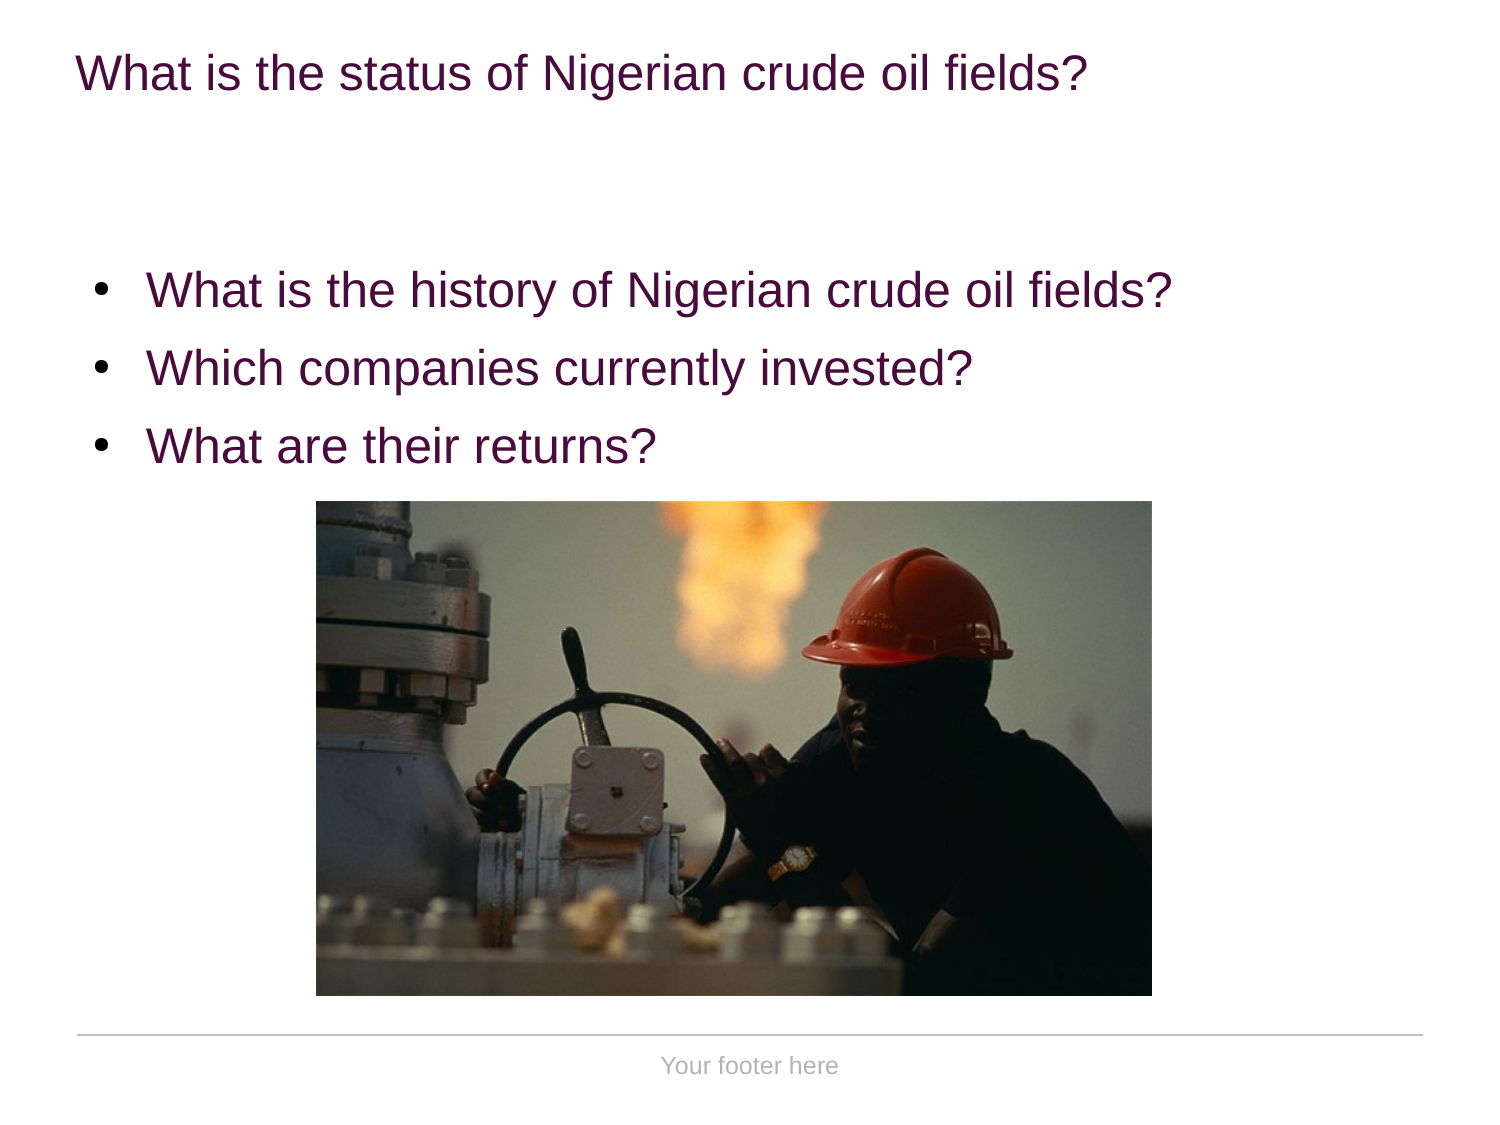

# What is the status of Nigerian crude oil fields?
What is the history of Nigerian crude oil fields?
Which companies currently invested?
What are their returns?
Nigerian Oil Fields